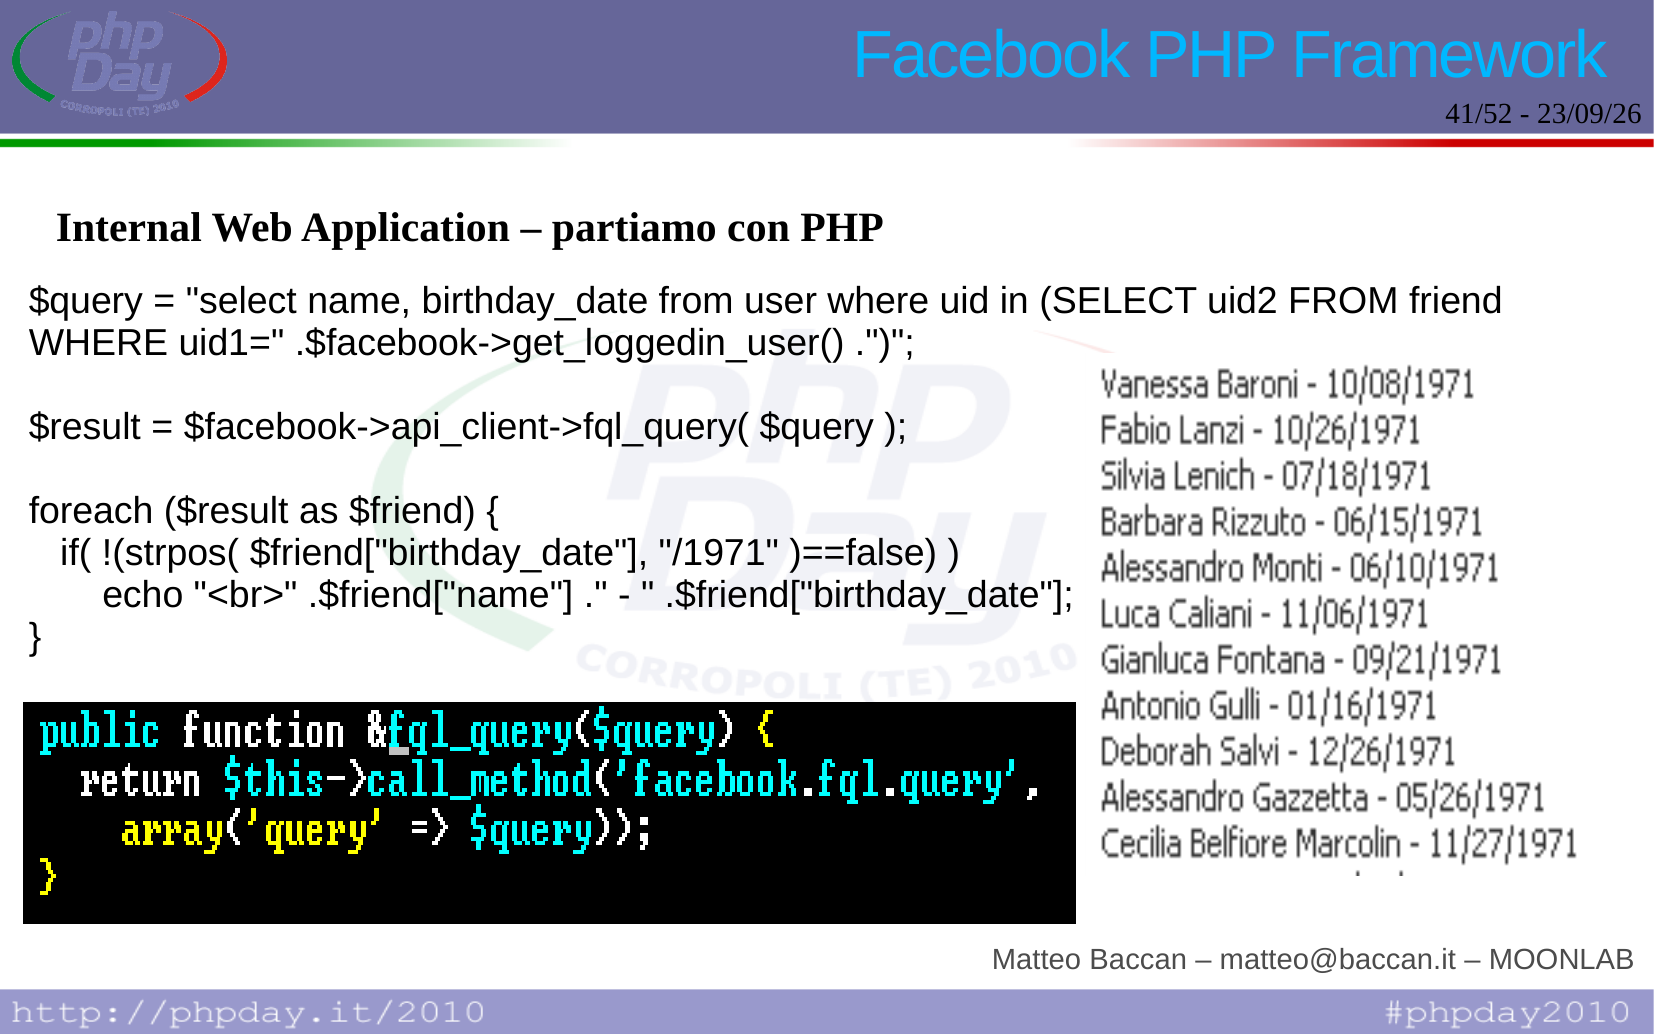

# Facebook PHP Framework
41
Internal Web Application – partiamo con PHP
$query = "select name, birthday_date from user where uid in (SELECT uid2 FROM friend WHERE uid1=" .$facebook->get_loggedin_user() .")";
$result = $facebook->api_client->fql_query( $query );
foreach ($result as $friend) {
 if( !(strpos( $friend["birthday_date"], "/1971" )==false) )
 echo "<br>" .$friend["name"] ." - " .$friend["birthday_date"];
}